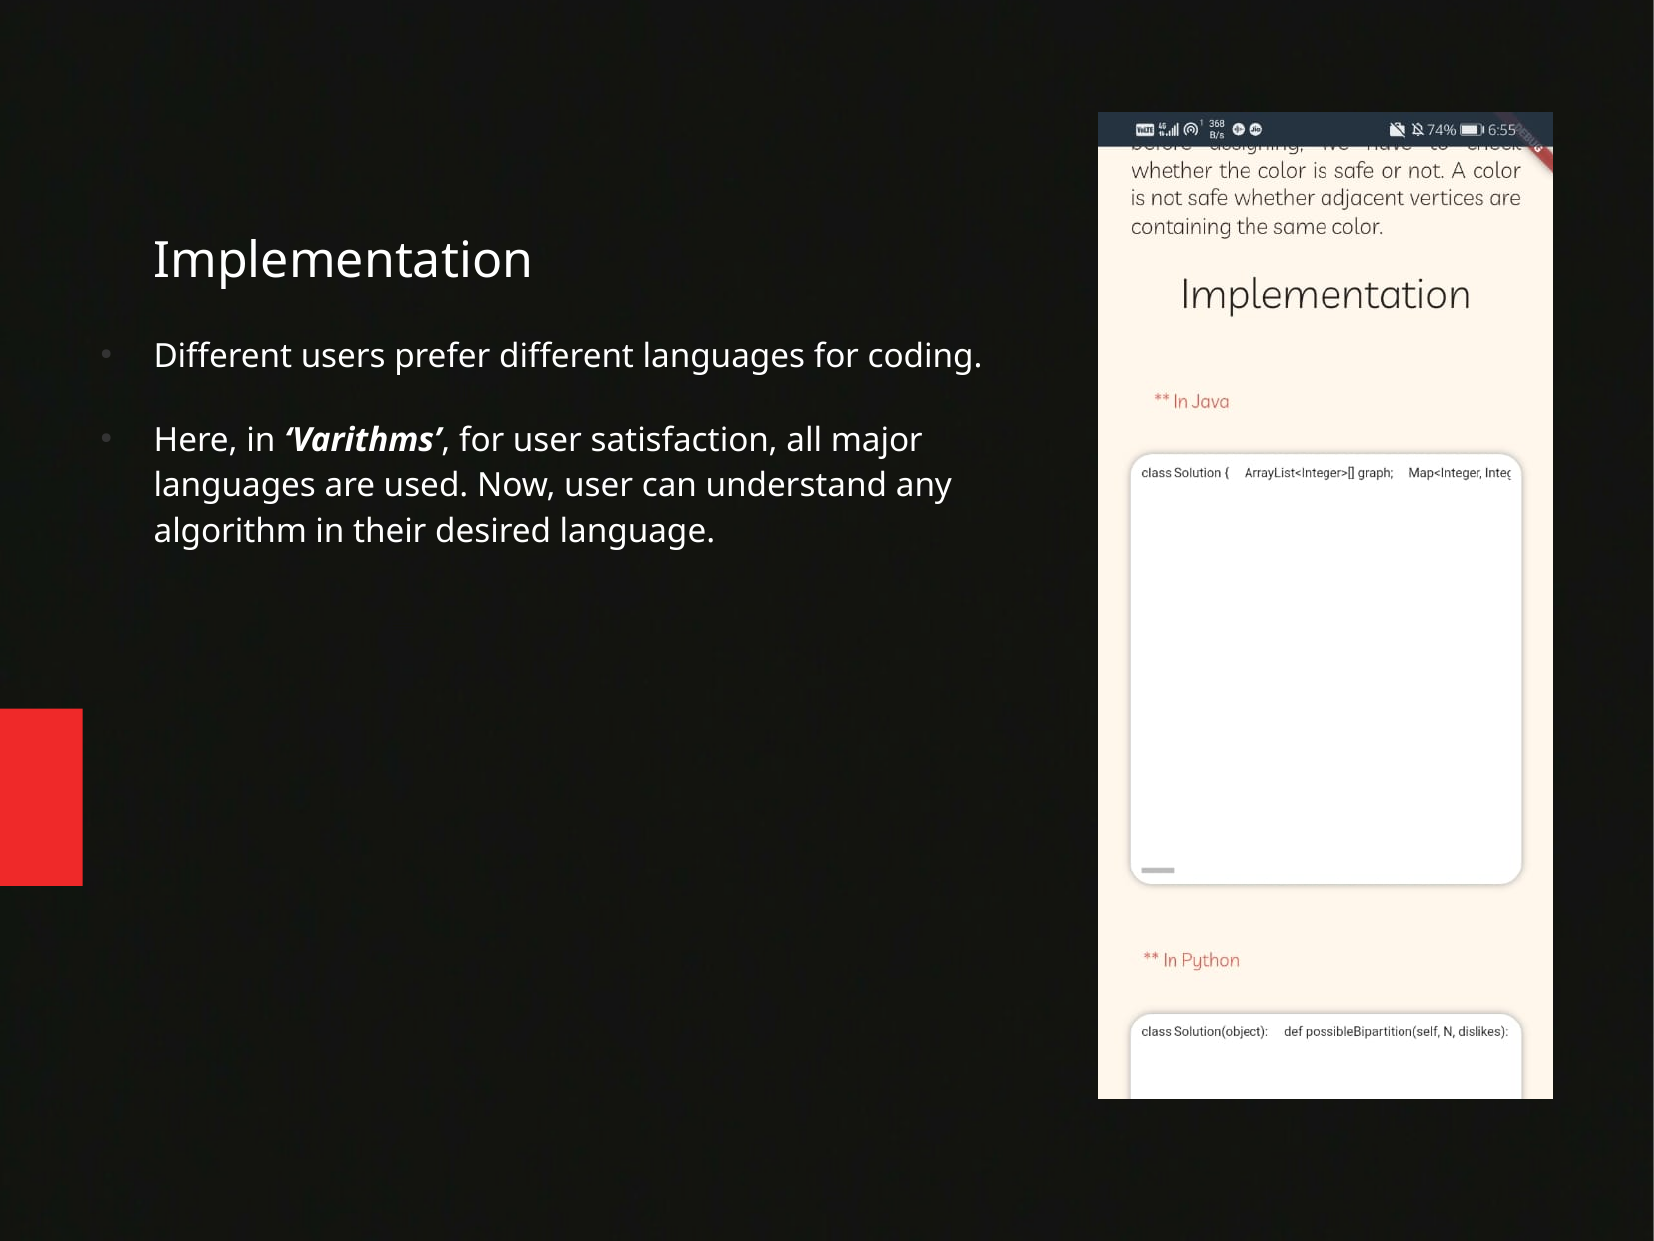

# Implementation
Different users prefer different languages for coding.
Here, in ‘Varithms’, for user satisfaction, all major languages are used. Now, user can understand any algorithm in their desired language.